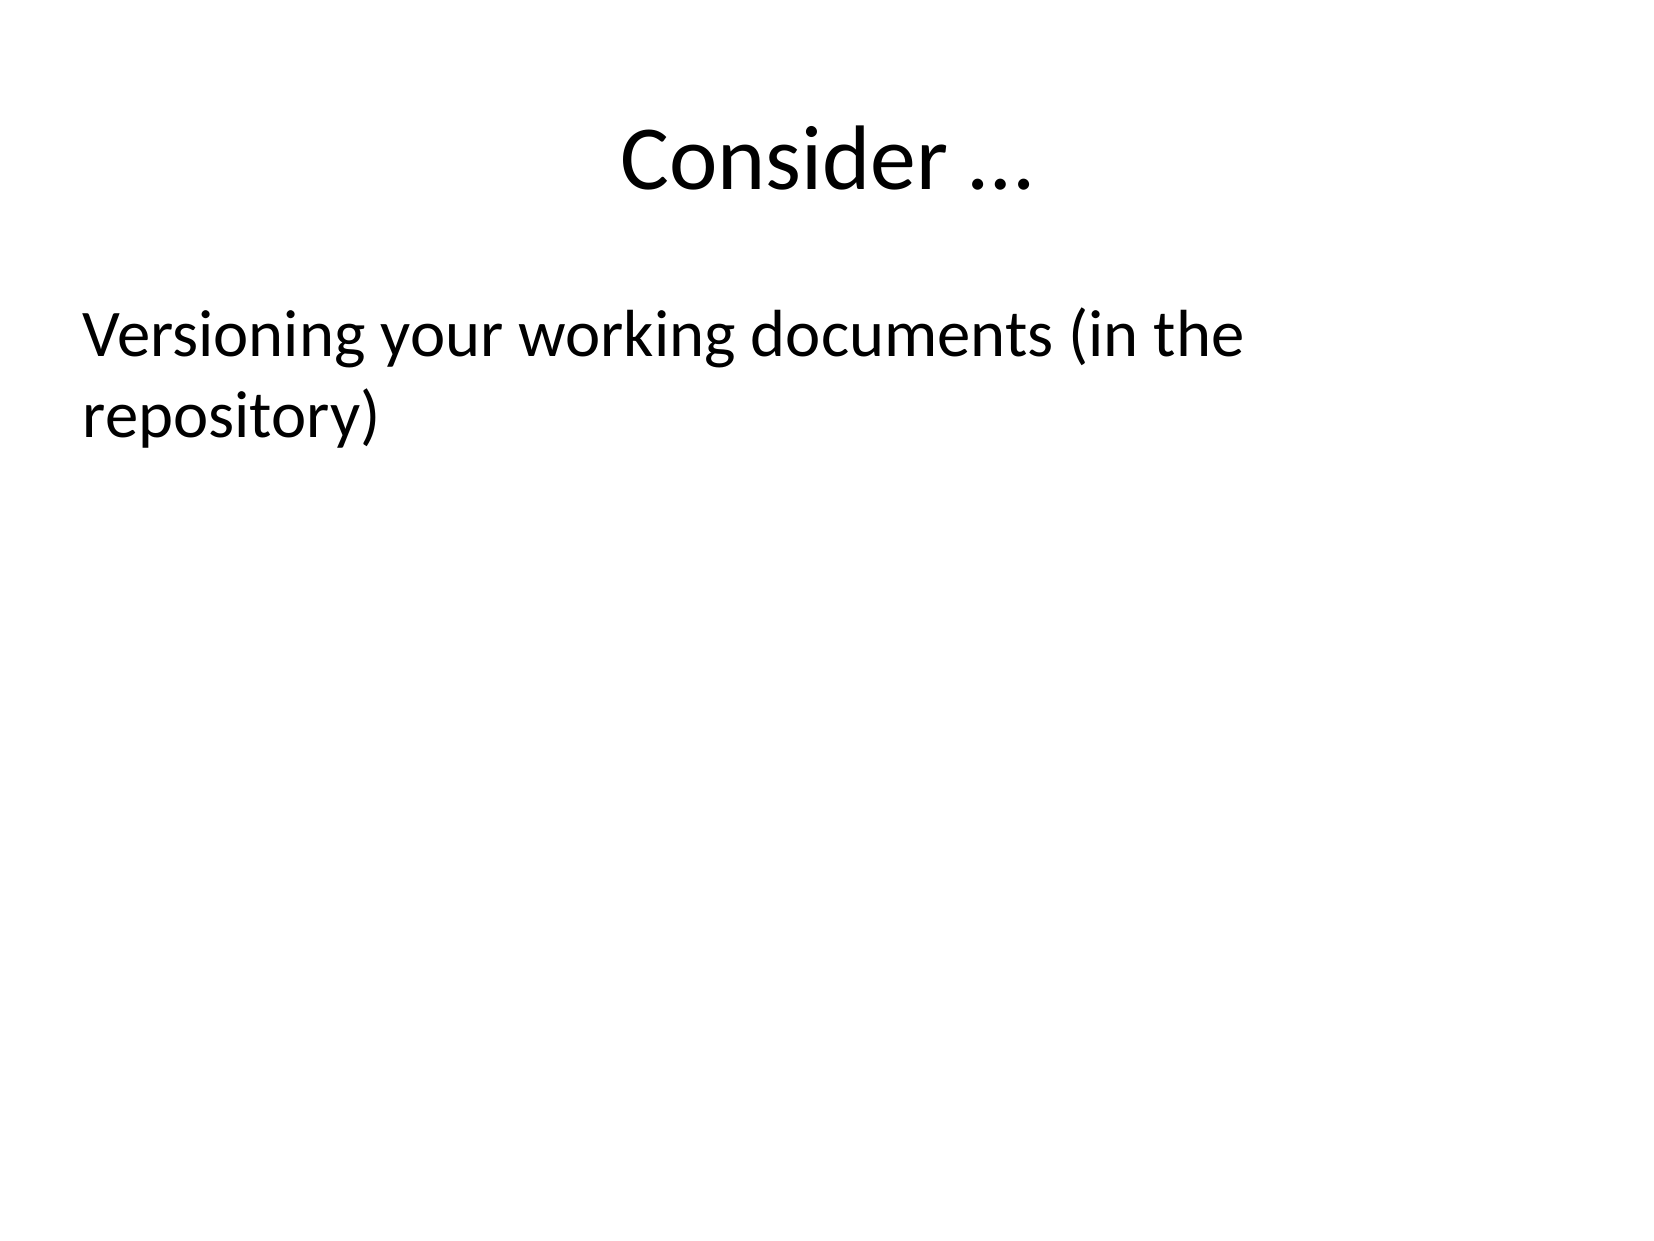

# Consider …
Versioning your working documents (in the repository)